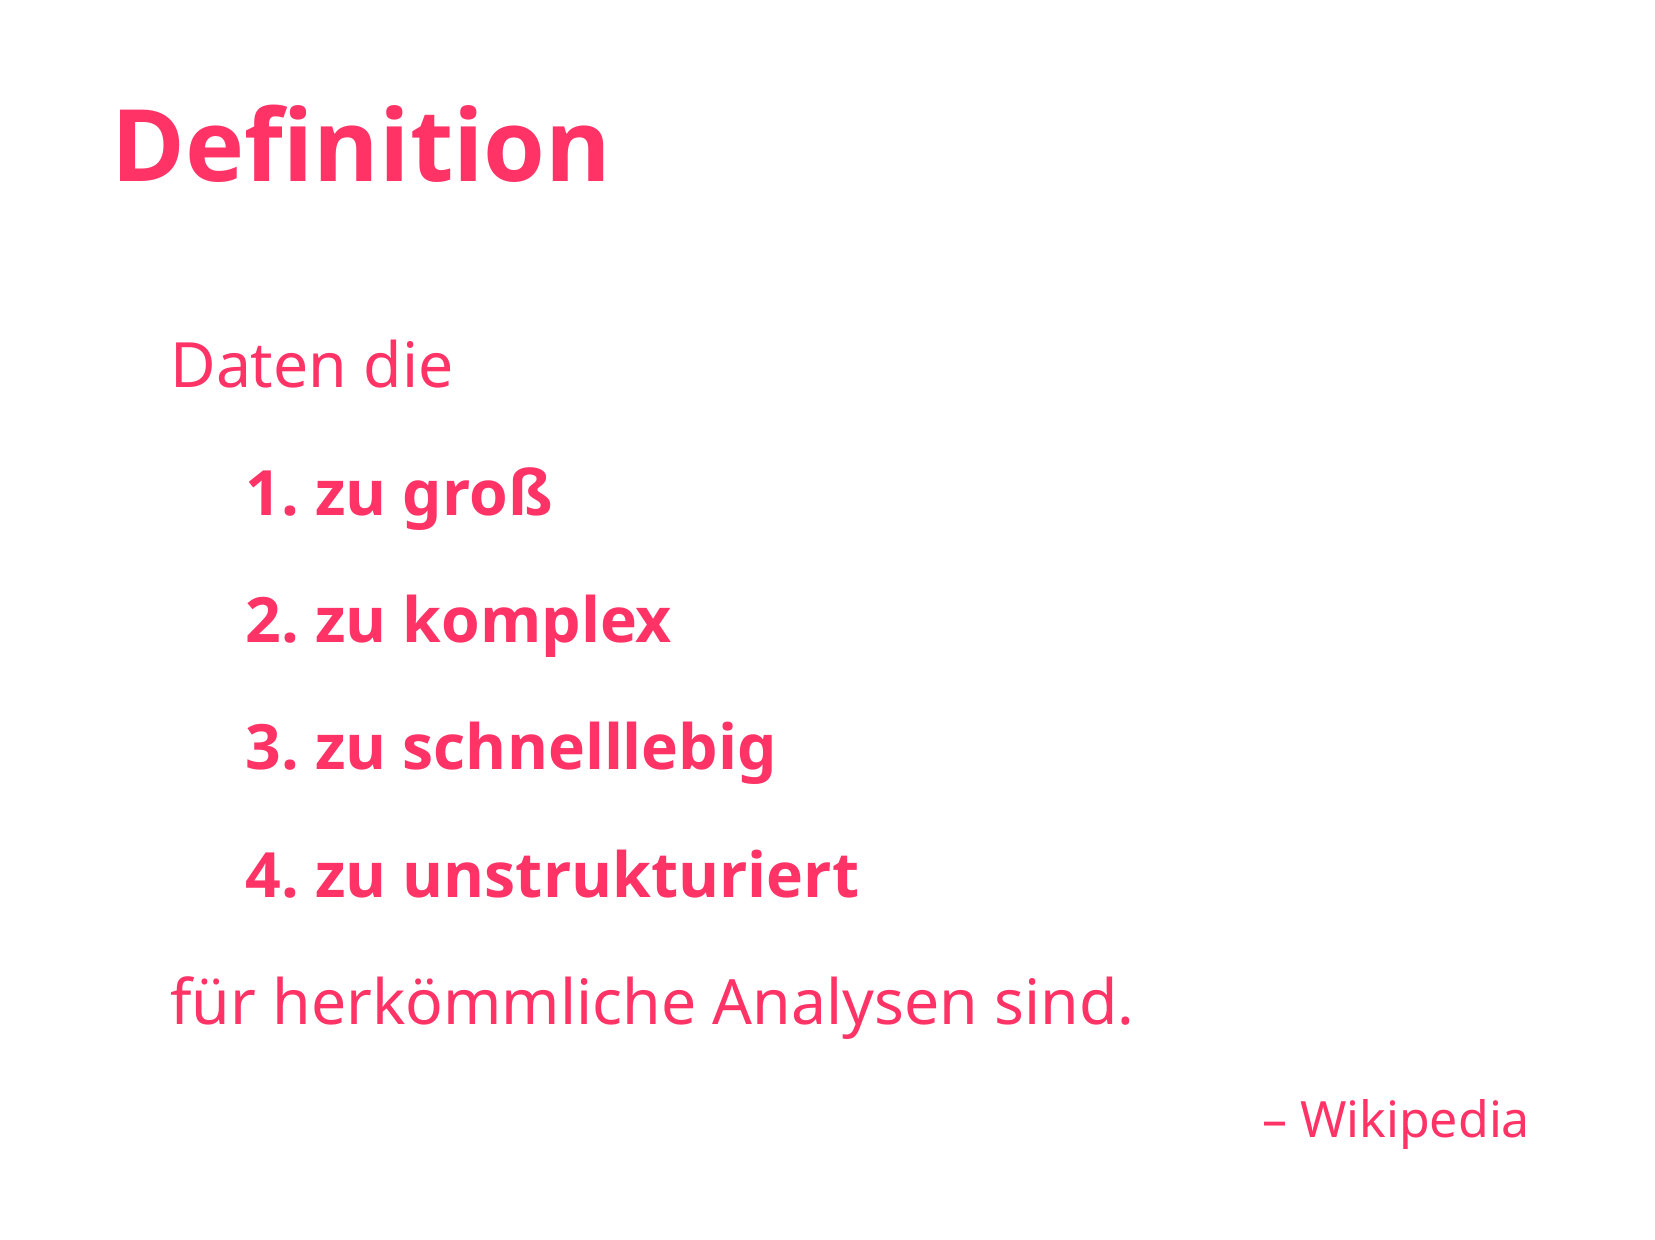

Definition
# Daten die 1. zu groß 2. zu komplex 3. zu schnelllebig 4. zu unstrukturiert für herkömmliche Analysen sind.
– Wikipedia